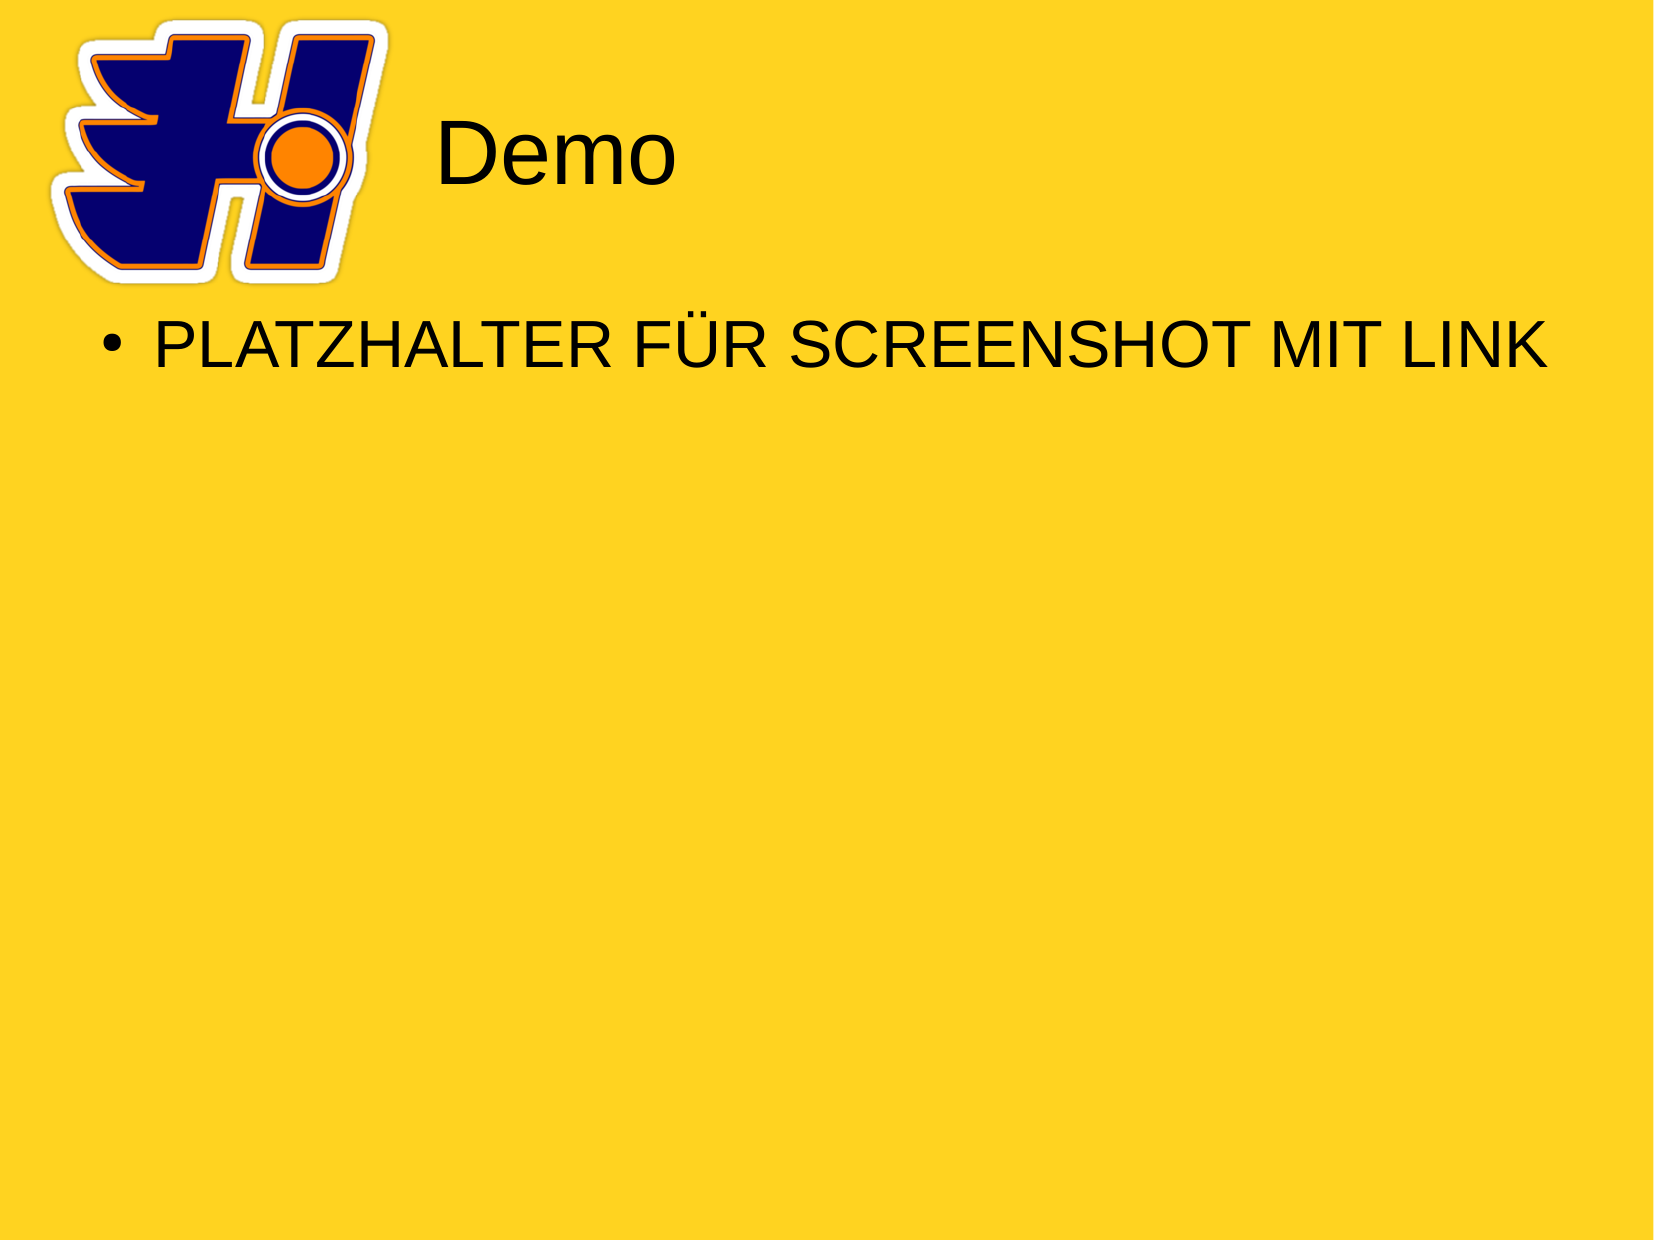

# Demo
PLATZHALTER FÜR SCREENSHOT MIT LINK